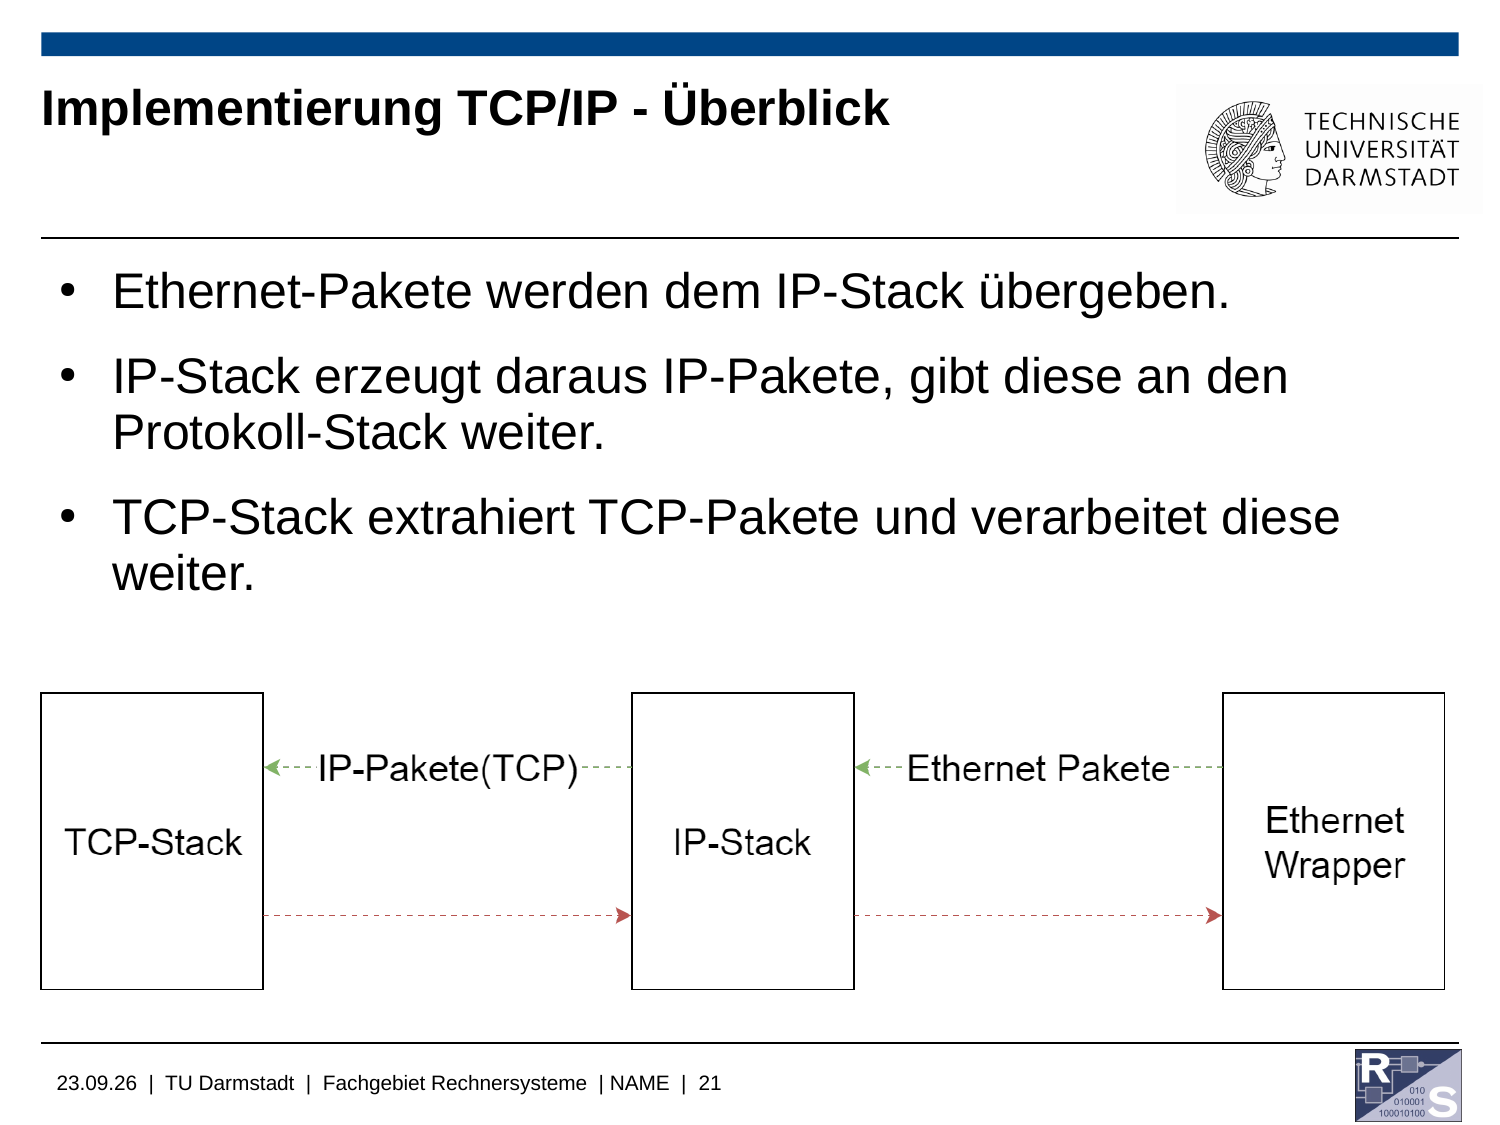

# Implementierung TCP/IP - Überblick
Ethernet-Pakete werden dem IP-Stack übergeben.
IP-Stack erzeugt daraus IP-Pakete, gibt diese an den Protokoll-Stack weiter.
TCP-Stack extrahiert TCP-Pakete und verarbeitet diese weiter.